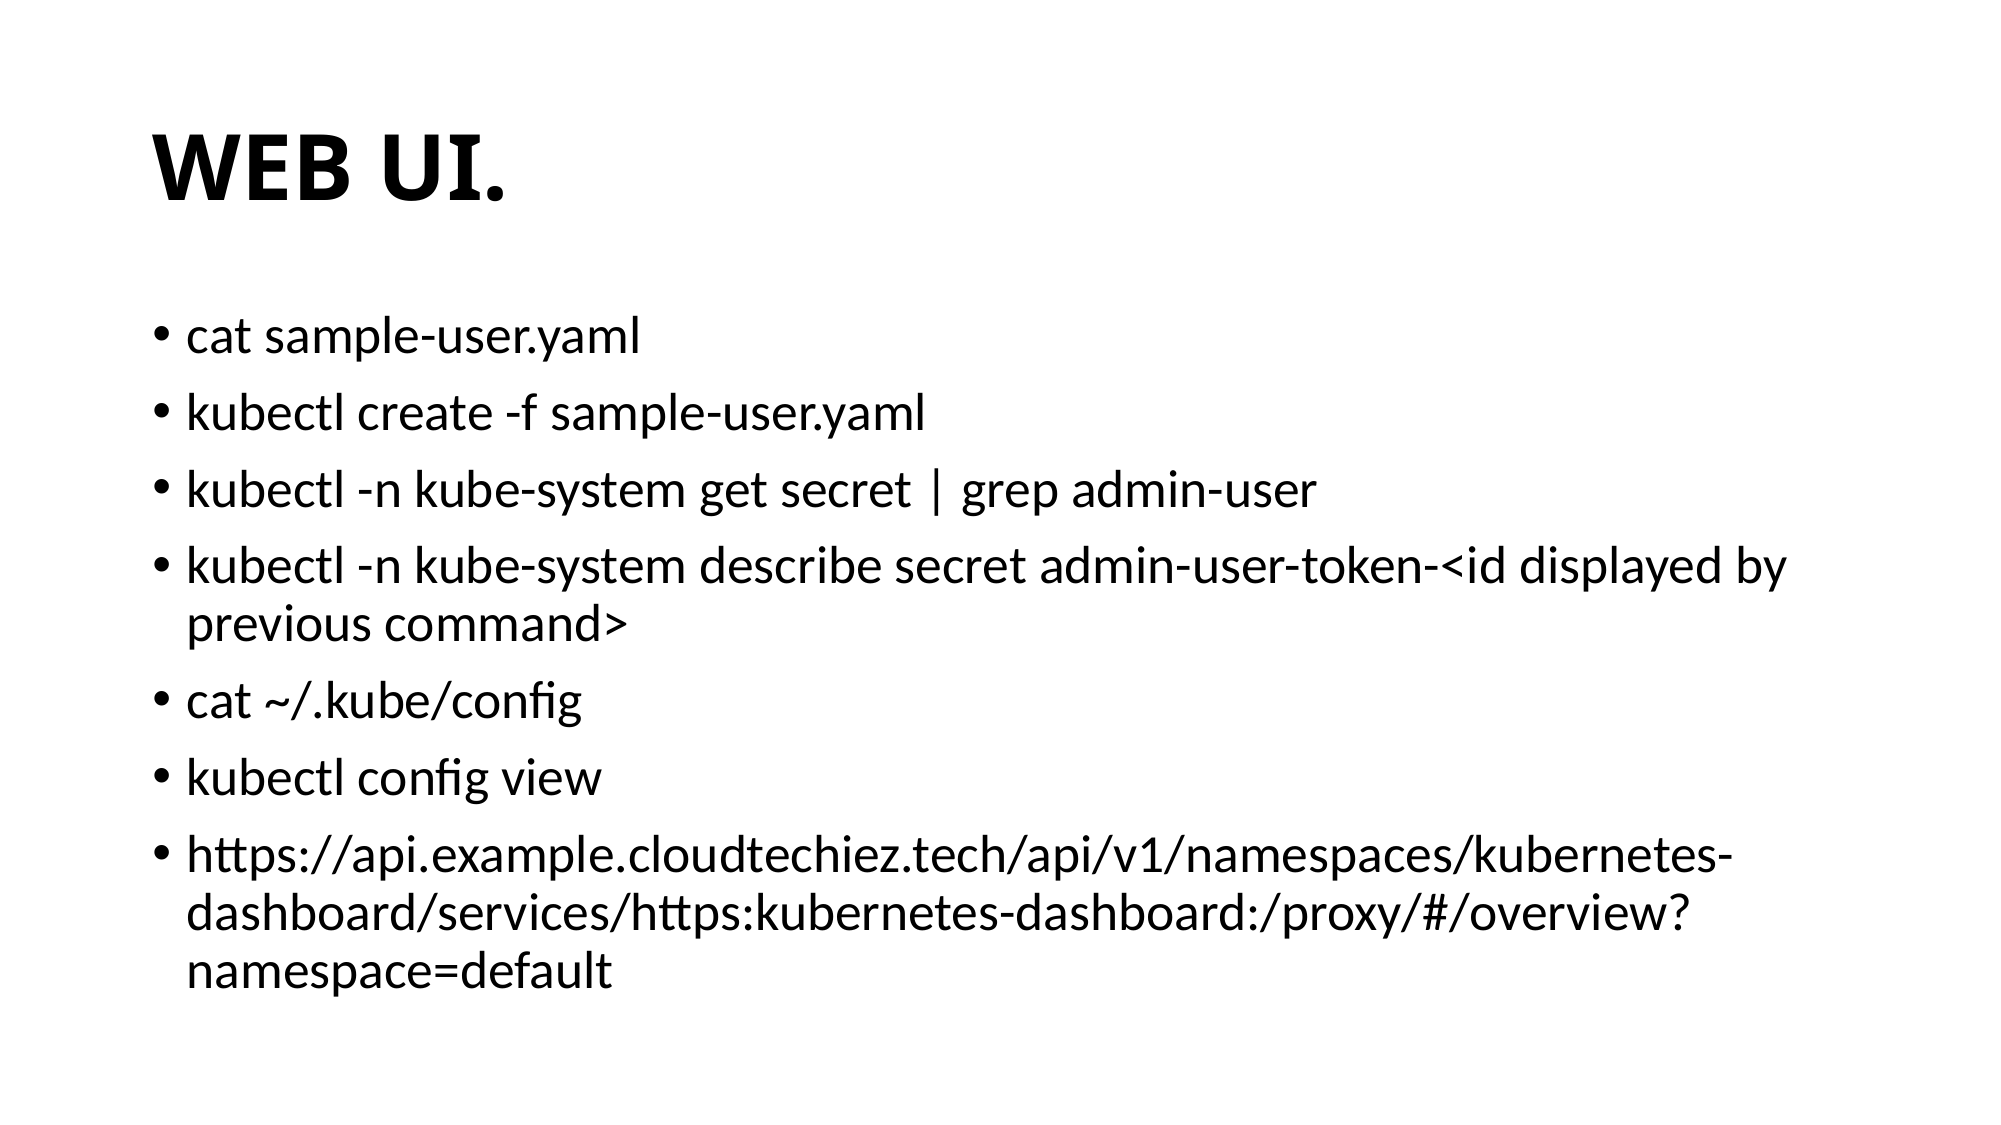

# WEB UI.
cat sample-user.yaml
kubectl create -f sample-user.yaml
kubectl -n kube-system get secret | grep admin-user
kubectl -n kube-system describe secret admin-user-token-<id displayed by previous command>
cat ~/.kube/config
kubectl config view
https://api.example.cloudtechiez.tech/api/v1/namespaces/kubernetes-dashboard/services/https:kubernetes-dashboard:/proxy/#/overview?namespace=default